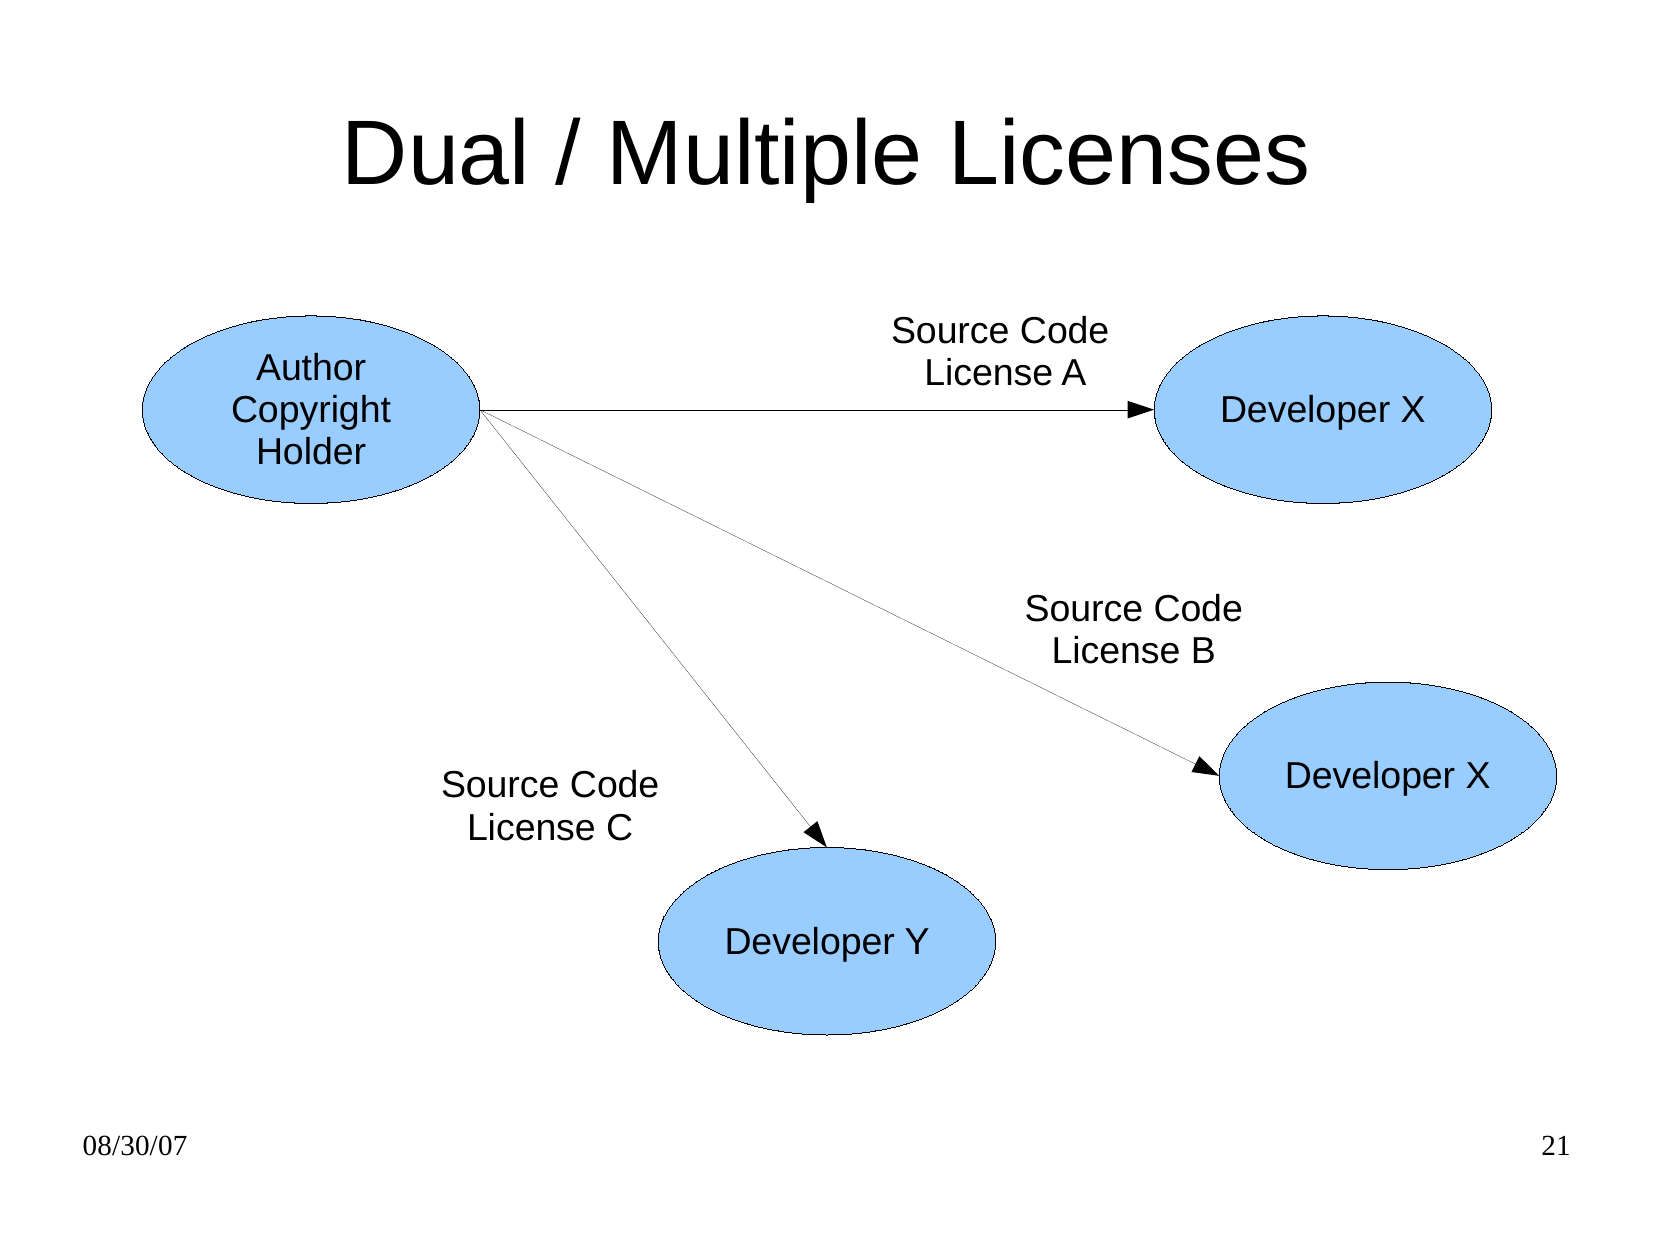

# Dual / Multiple Licenses
Source Code
 License A
Author
Copyright
Holder
Developer X
Source Code
License B
Developer X
Source Code
License C
Developer Y
08/30/07
21